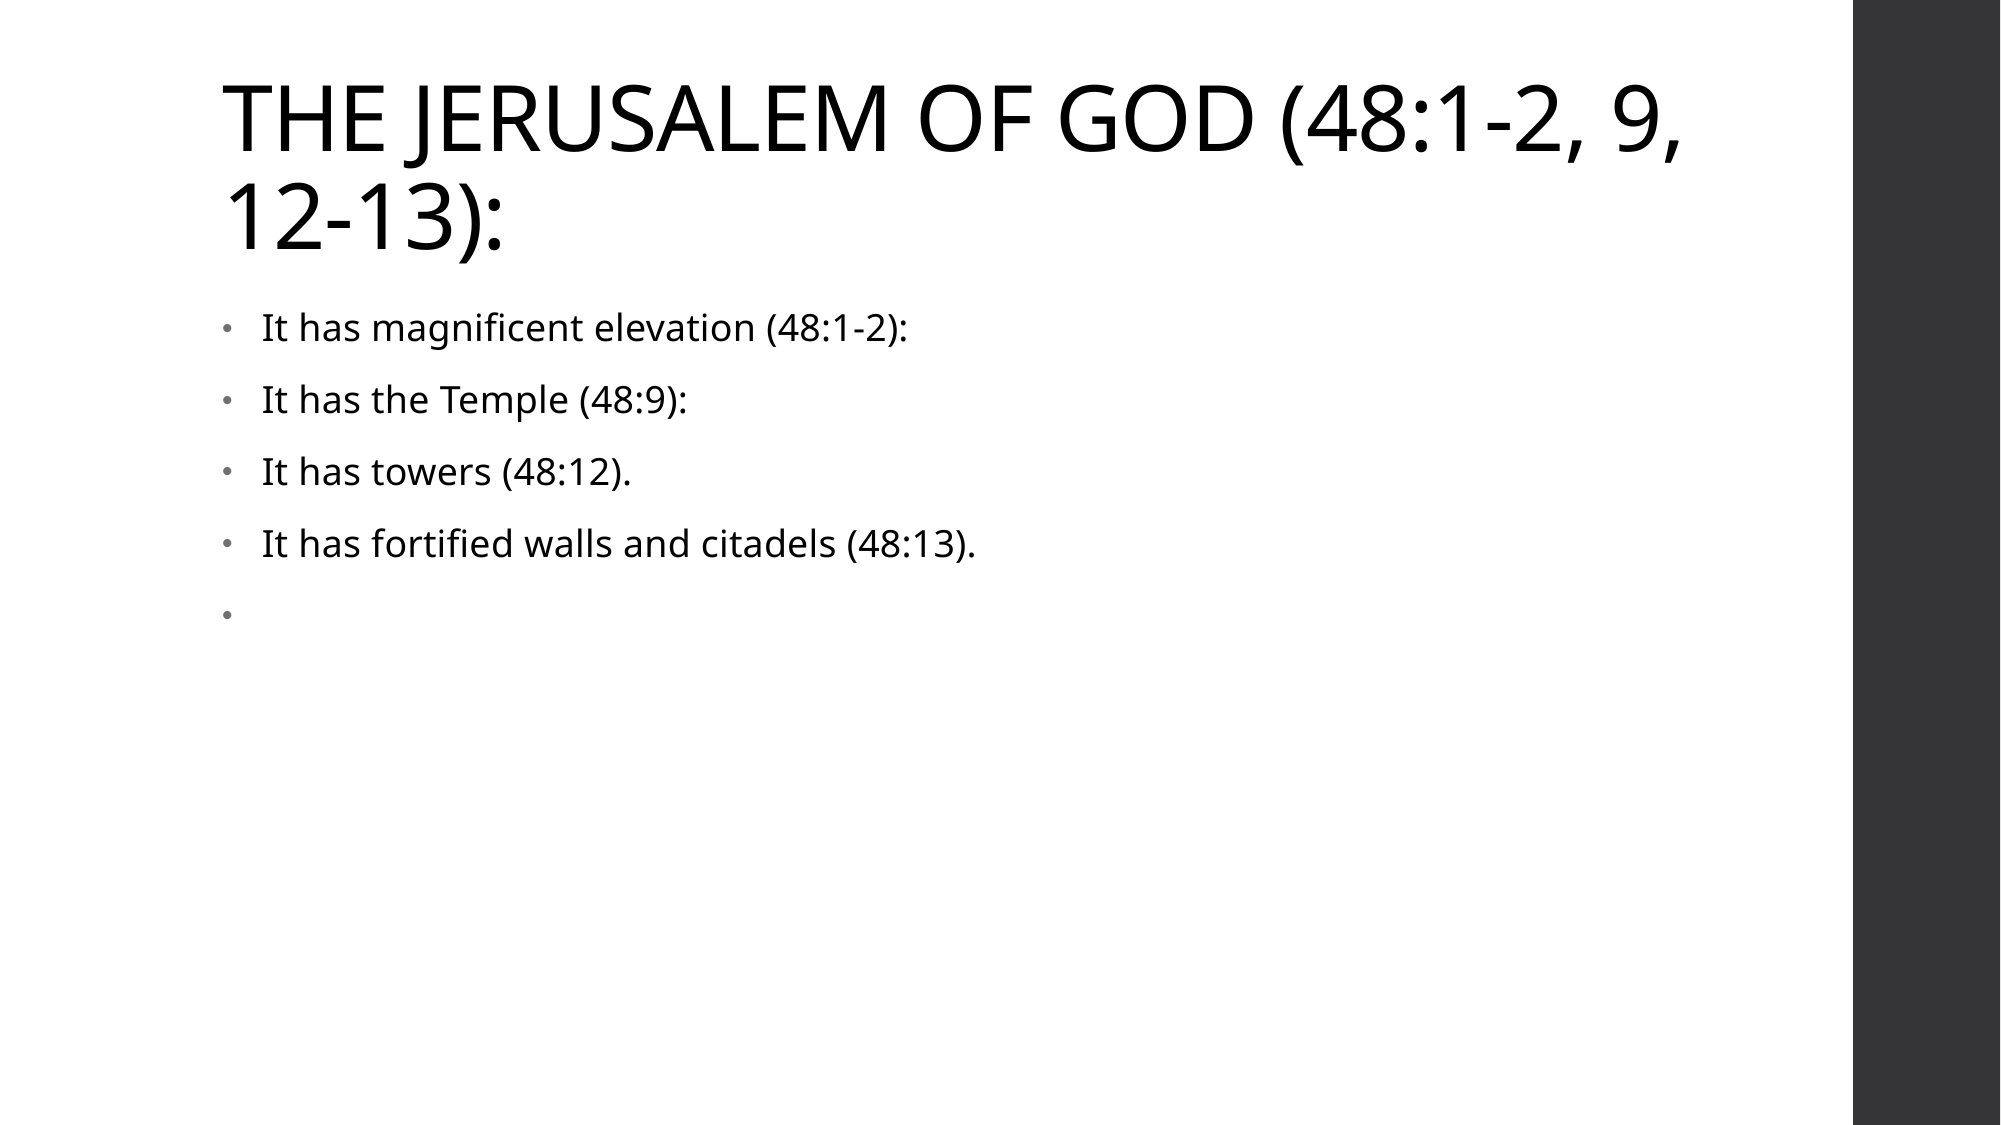

# THE JERUSALEM OF GOD (48:1-2, 9, 12-13):
 It has magnificent elevation (48:1-2):
 It has the Temple (48:9):
 It has towers (48:12).
 It has fortified walls and citadels (48:13).